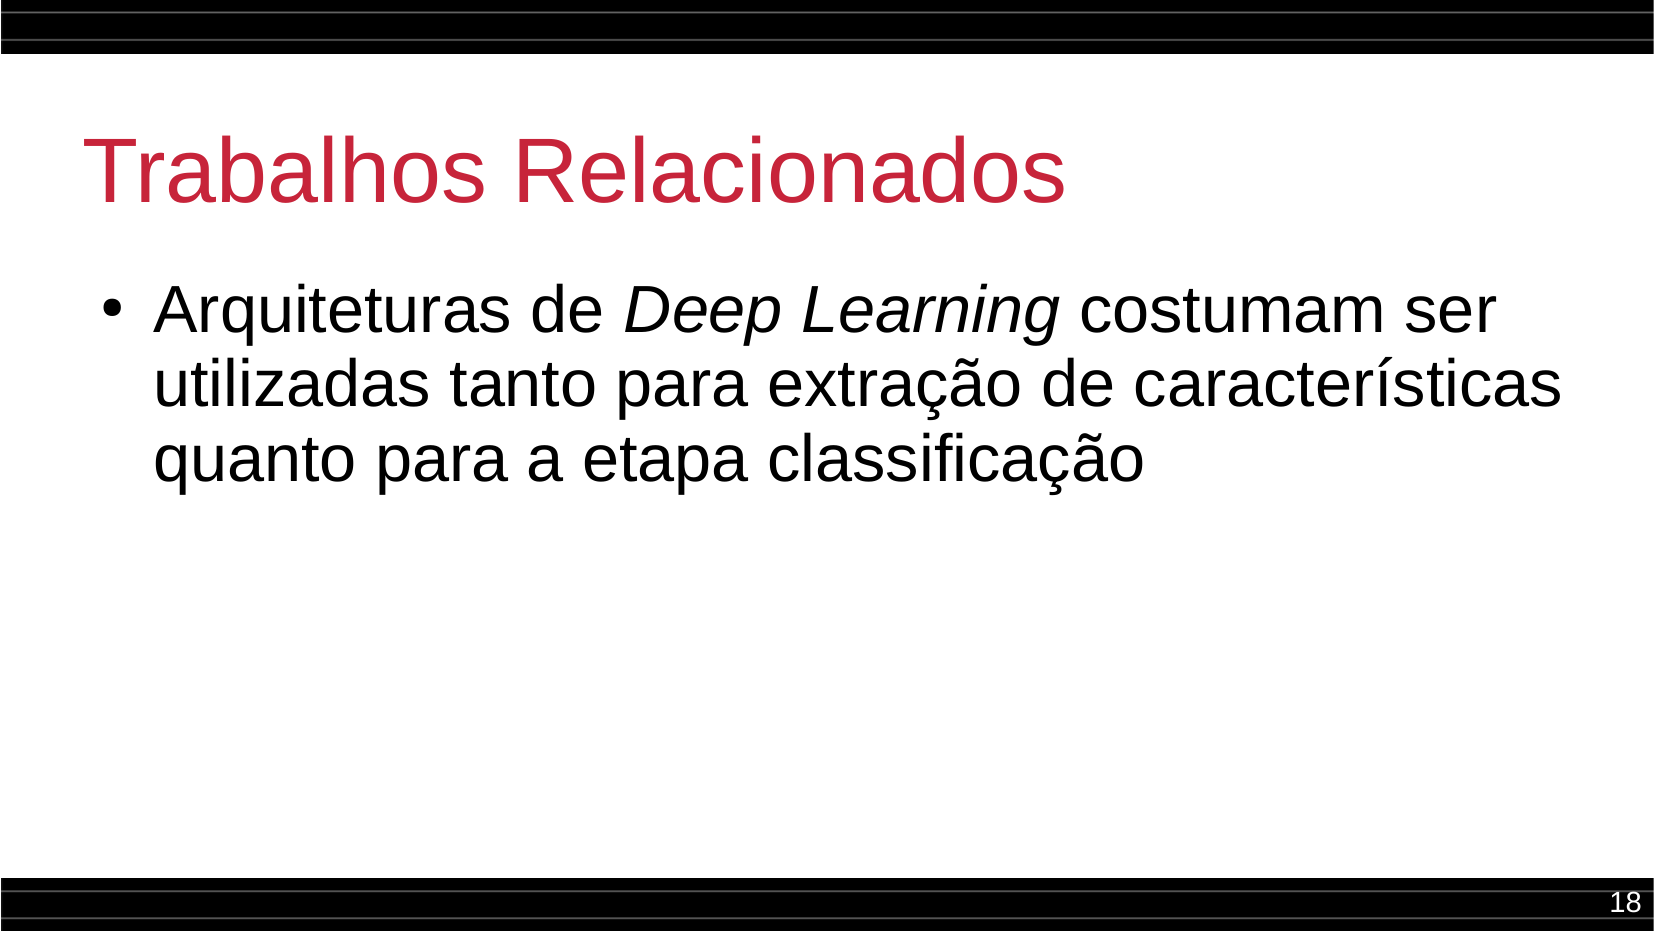

# Trabalhos Relacionados
Arquiteturas de Deep Learning costumam ser utilizadas tanto para extração de características quanto para a etapa classificação